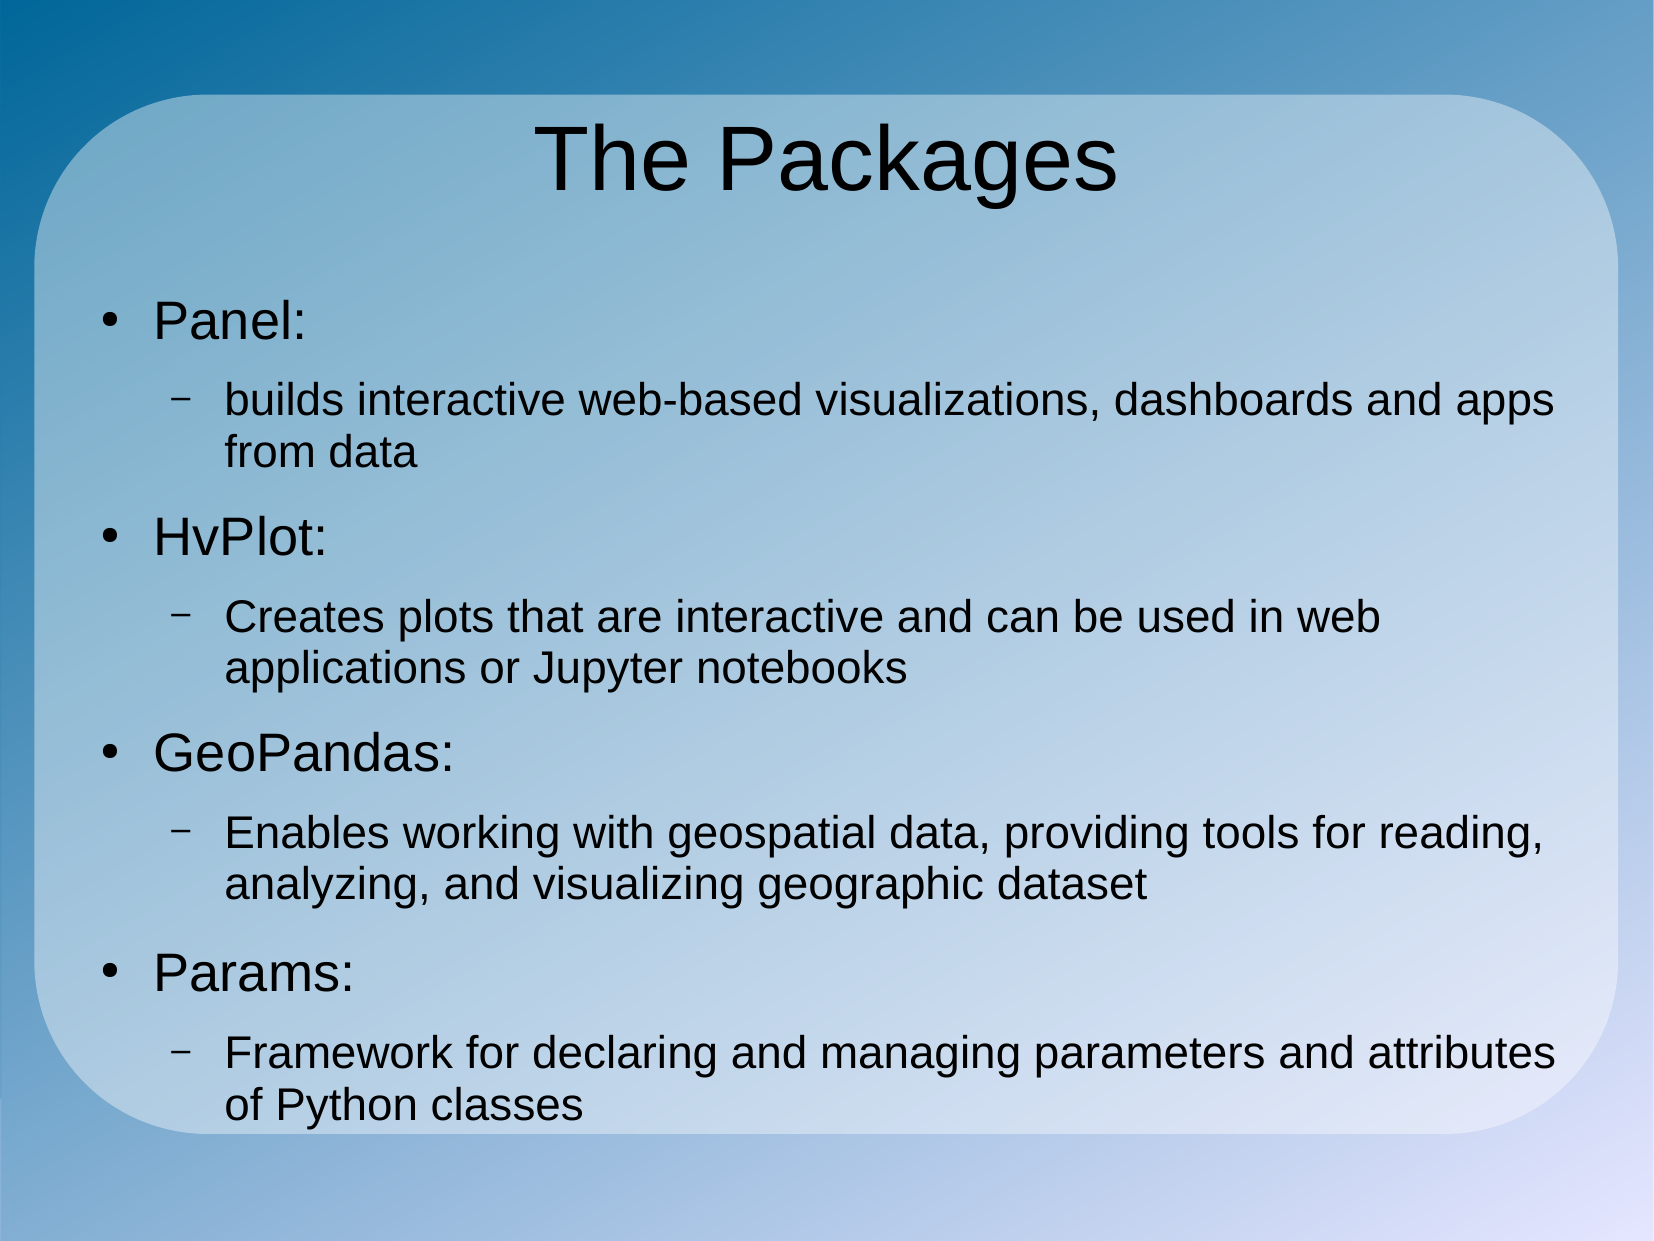

# The Packages
Panel:
builds interactive web-based visualizations, dashboards and apps from data
HvPlot:
Creates plots that are interactive and can be used in web applications or Jupyter notebooks
GeoPandas:
Enables working with geospatial data, providing tools for reading, analyzing, and visualizing geographic dataset
Params:
Framework for declaring and managing parameters and attributes of Python classes